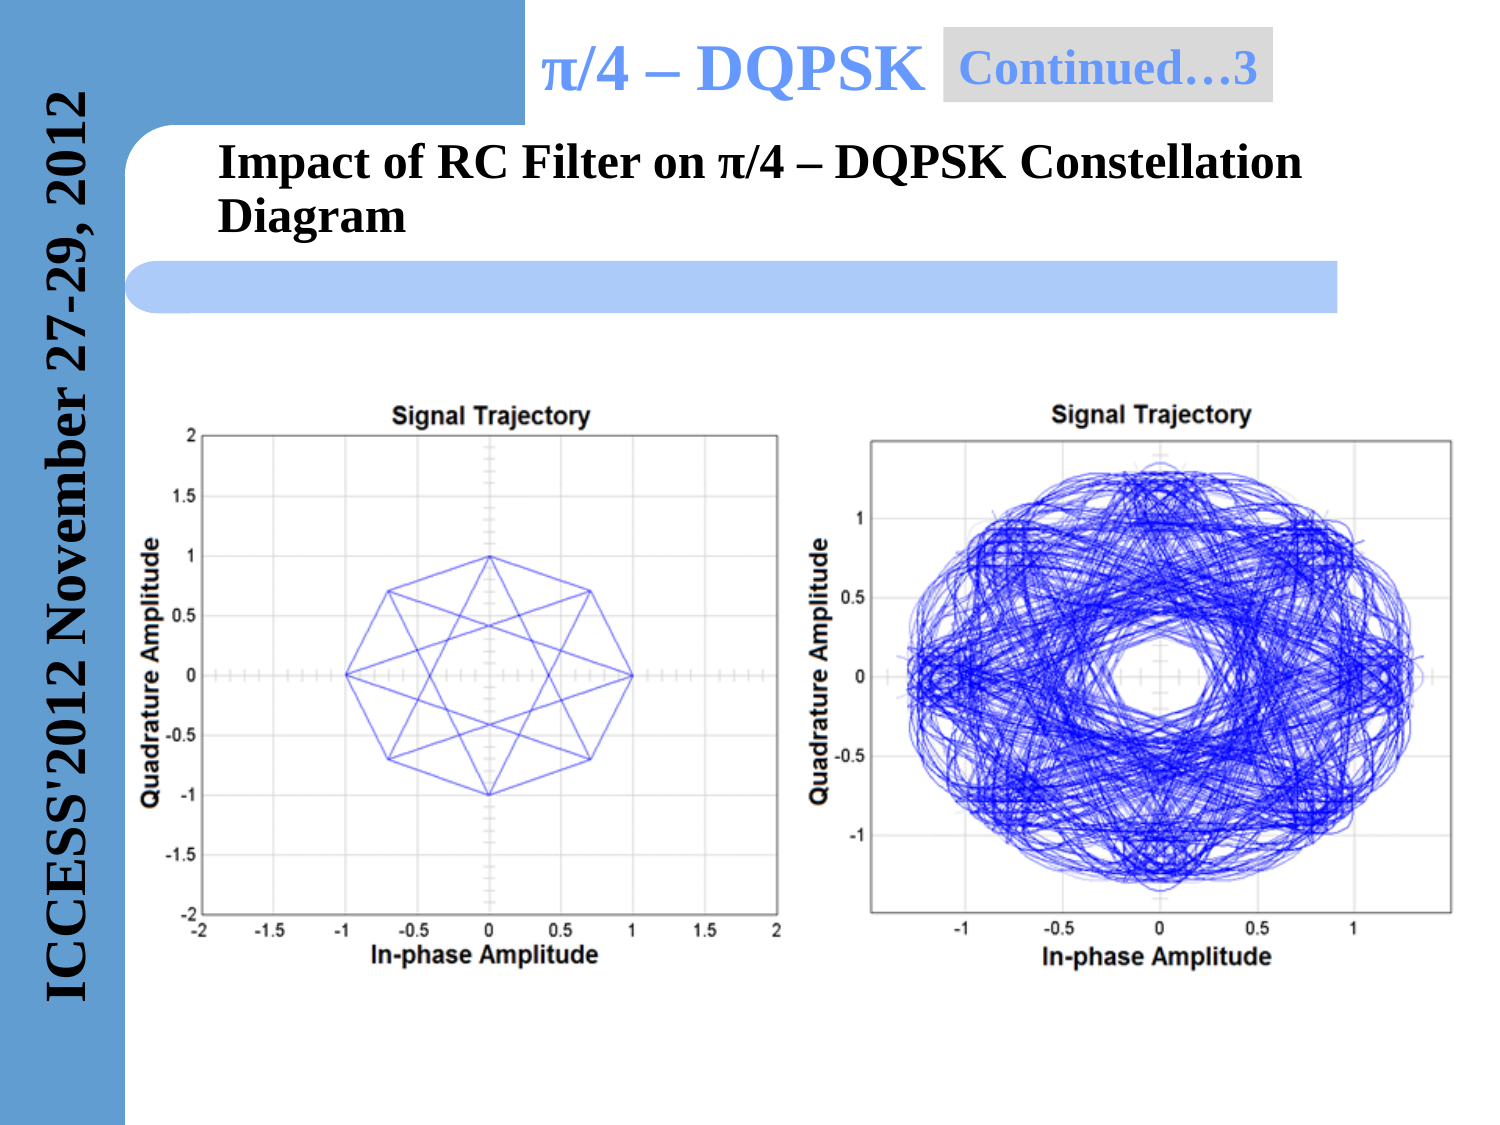

π/4 – DQPSK
Continued…3
# Impact of RC Filter on π/4 – DQPSK Constellation Diagram